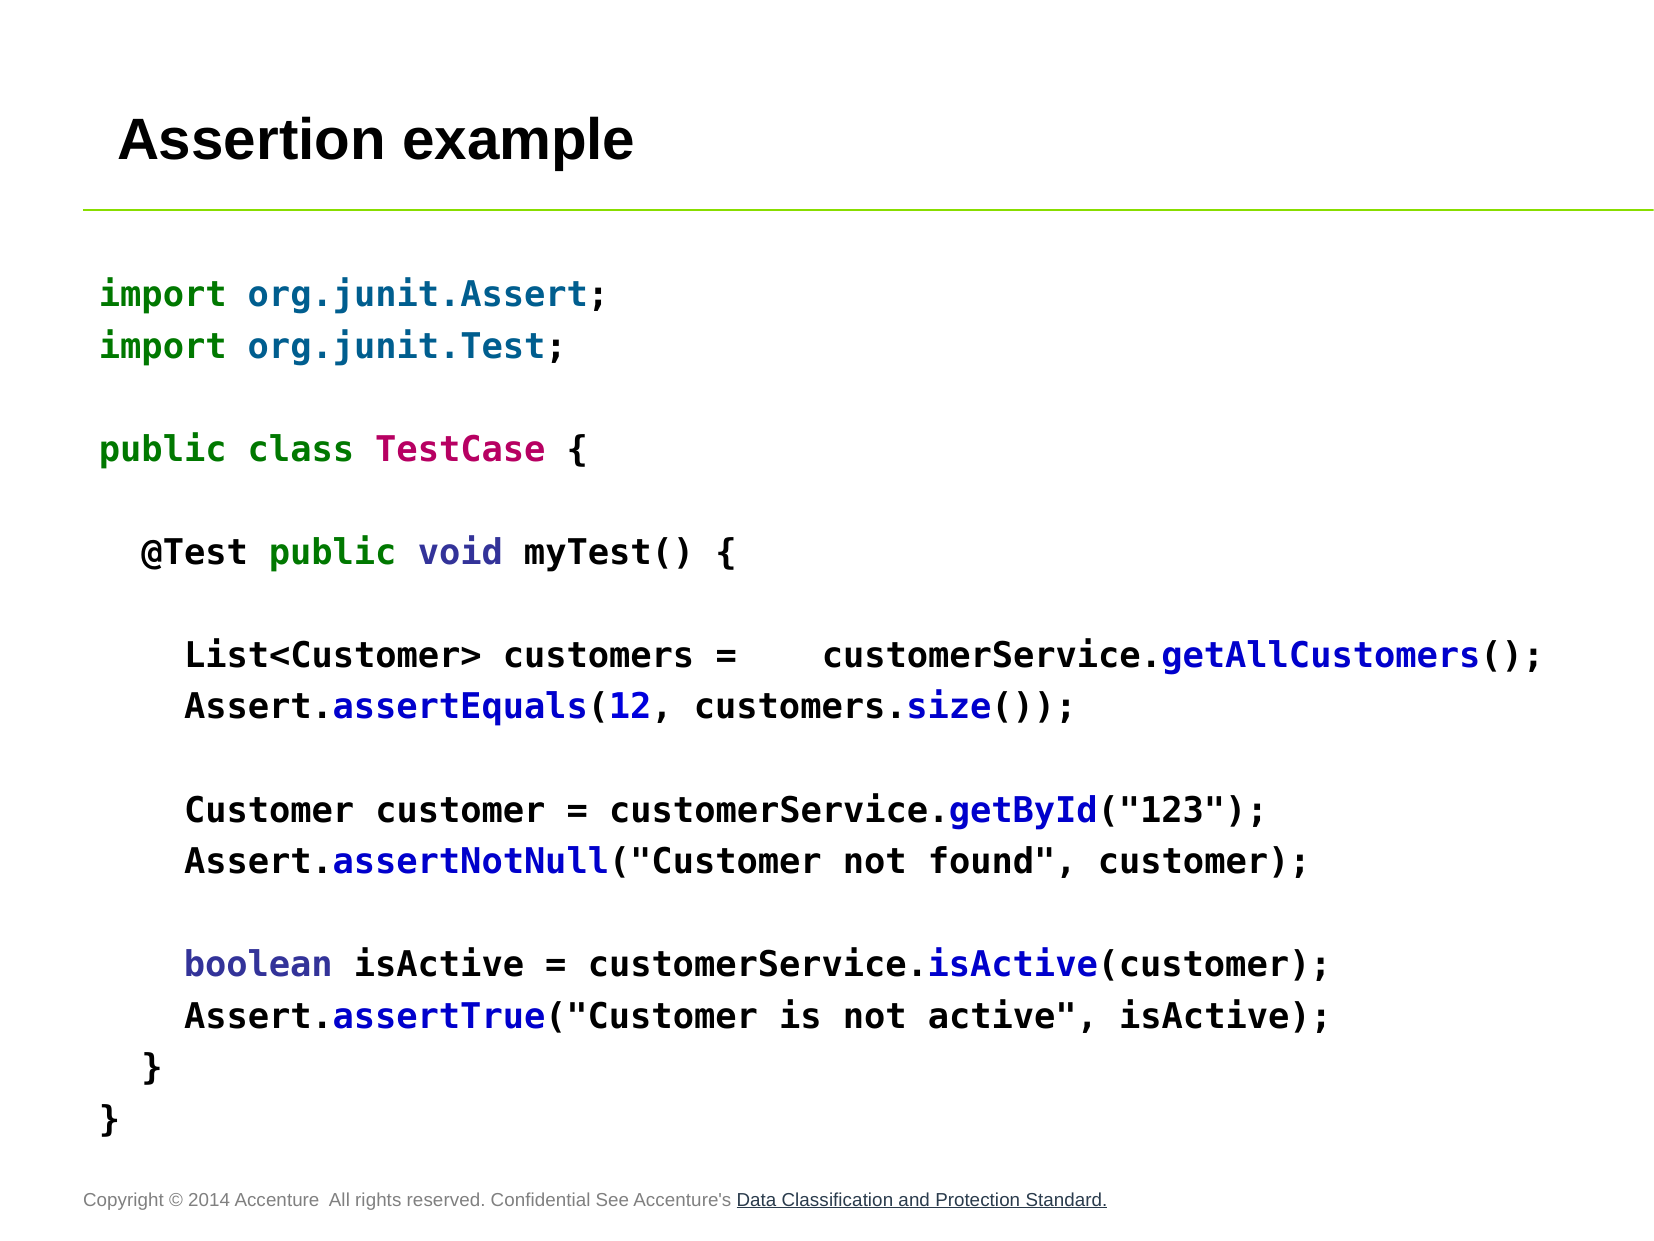

# Assertion example
import org.junit.Assert;
import org.junit.Test;
public class TestCase {
 @Test public void myTest() {
 List<Customer> customers = customerService.getAllCustomers();
 Assert.assertEquals(12, customers.size());
 Customer customer = customerService.getById("123");
 Assert.assertNotNull("Customer not found", customer);
 boolean isActive = customerService.isActive(customer);
 Assert.assertTrue("Customer is not active", isActive);
 }
}